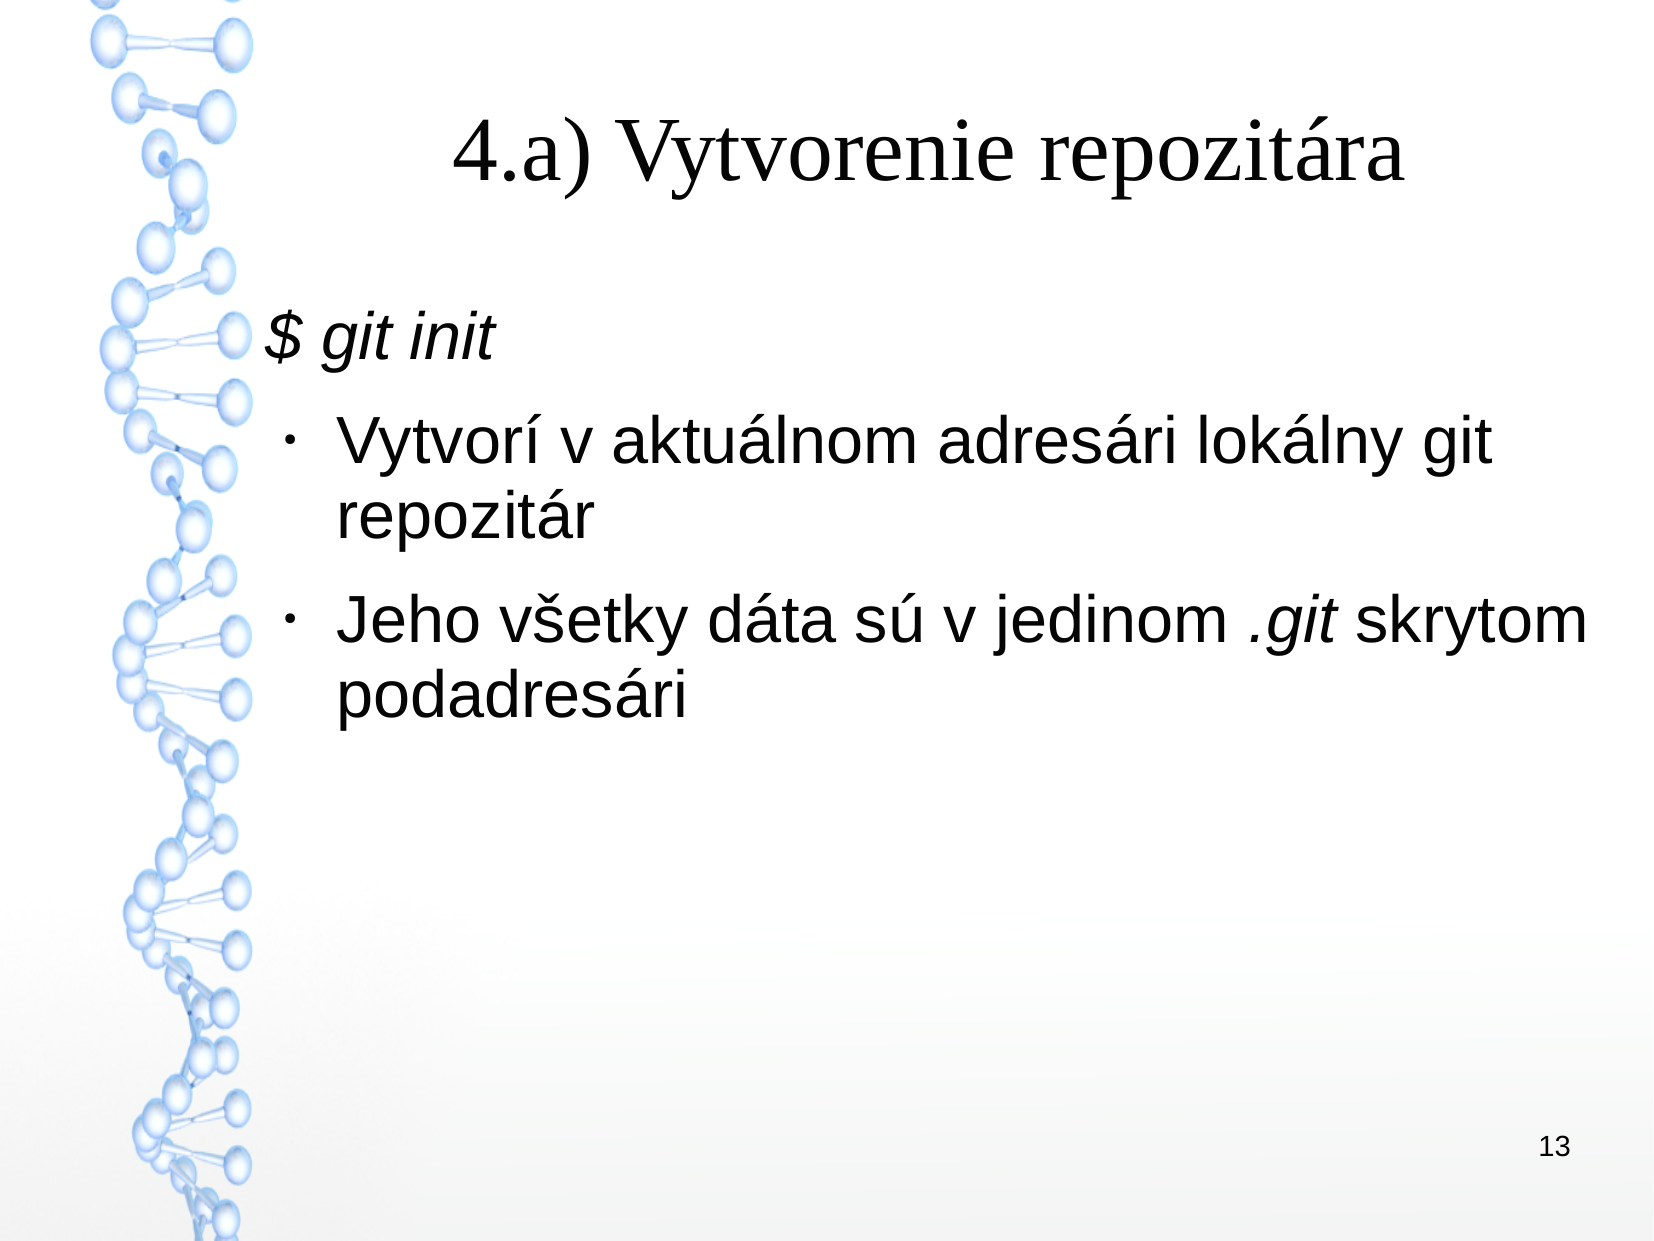

# 4.a) Vytvorenie repozitára
$ git init
Vytvorí v aktuálnom adresári lokálny git repozitár
Jeho všetky dáta sú v jedinom .git skrytom podadresári
13